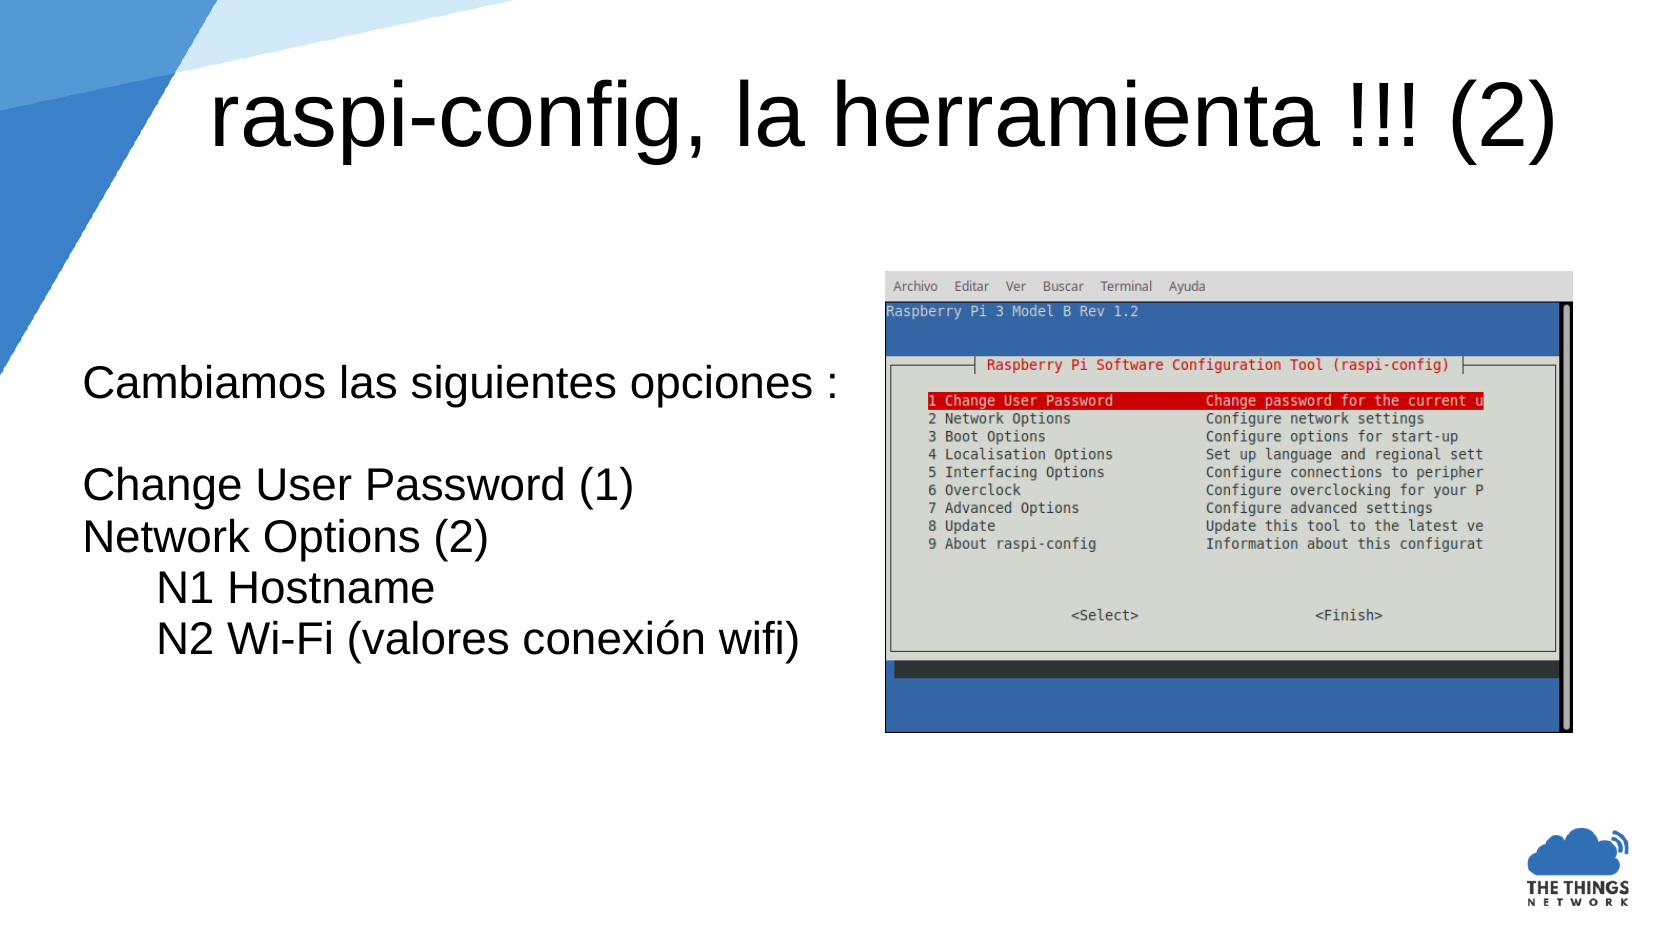

# raspi-config, la herramienta !!! (2)
Cambiamos las siguientes opciones :
Change User Password (1)
Network Options (2)
	N1 Hostname
	N2 Wi-Fi (valores conexión wifi)